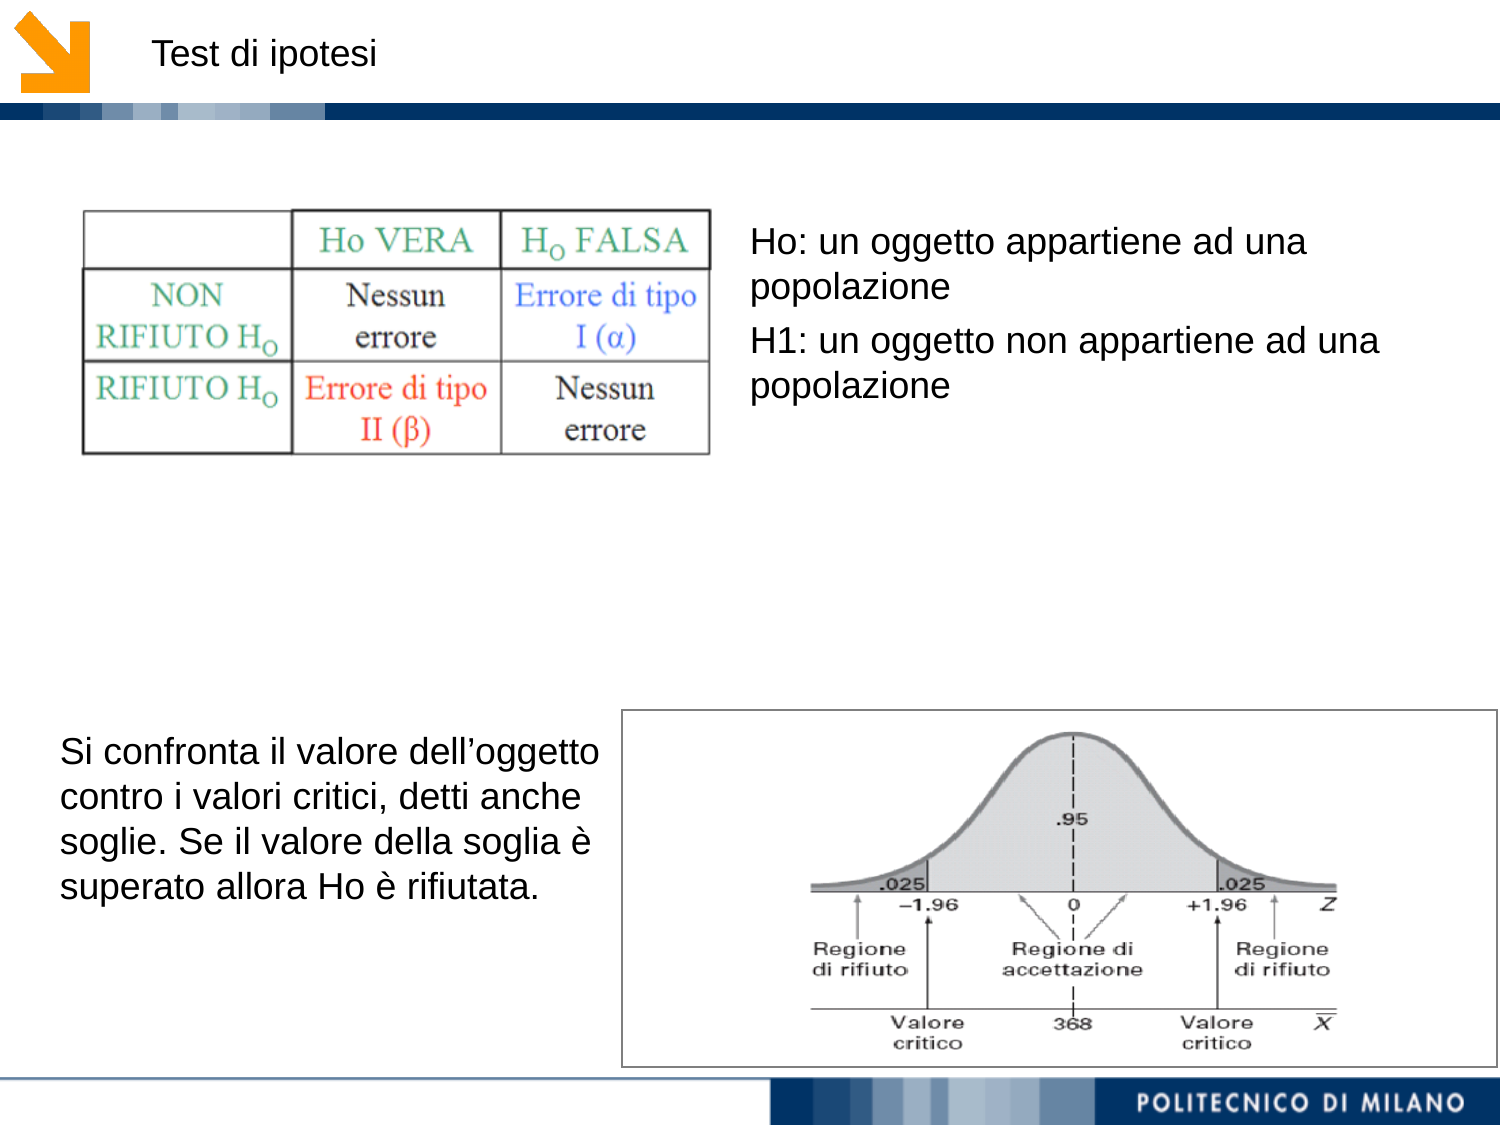

Test di ipotesi
Ho: un oggetto appartiene ad una popolazione
H1: un oggetto non appartiene ad una popolazione
Si confronta il valore dell’oggetto contro i valori critici, detti anche soglie. Se il valore della soglia è superato allora Ho è rifiutata.
POLITECNICO DI MILANO